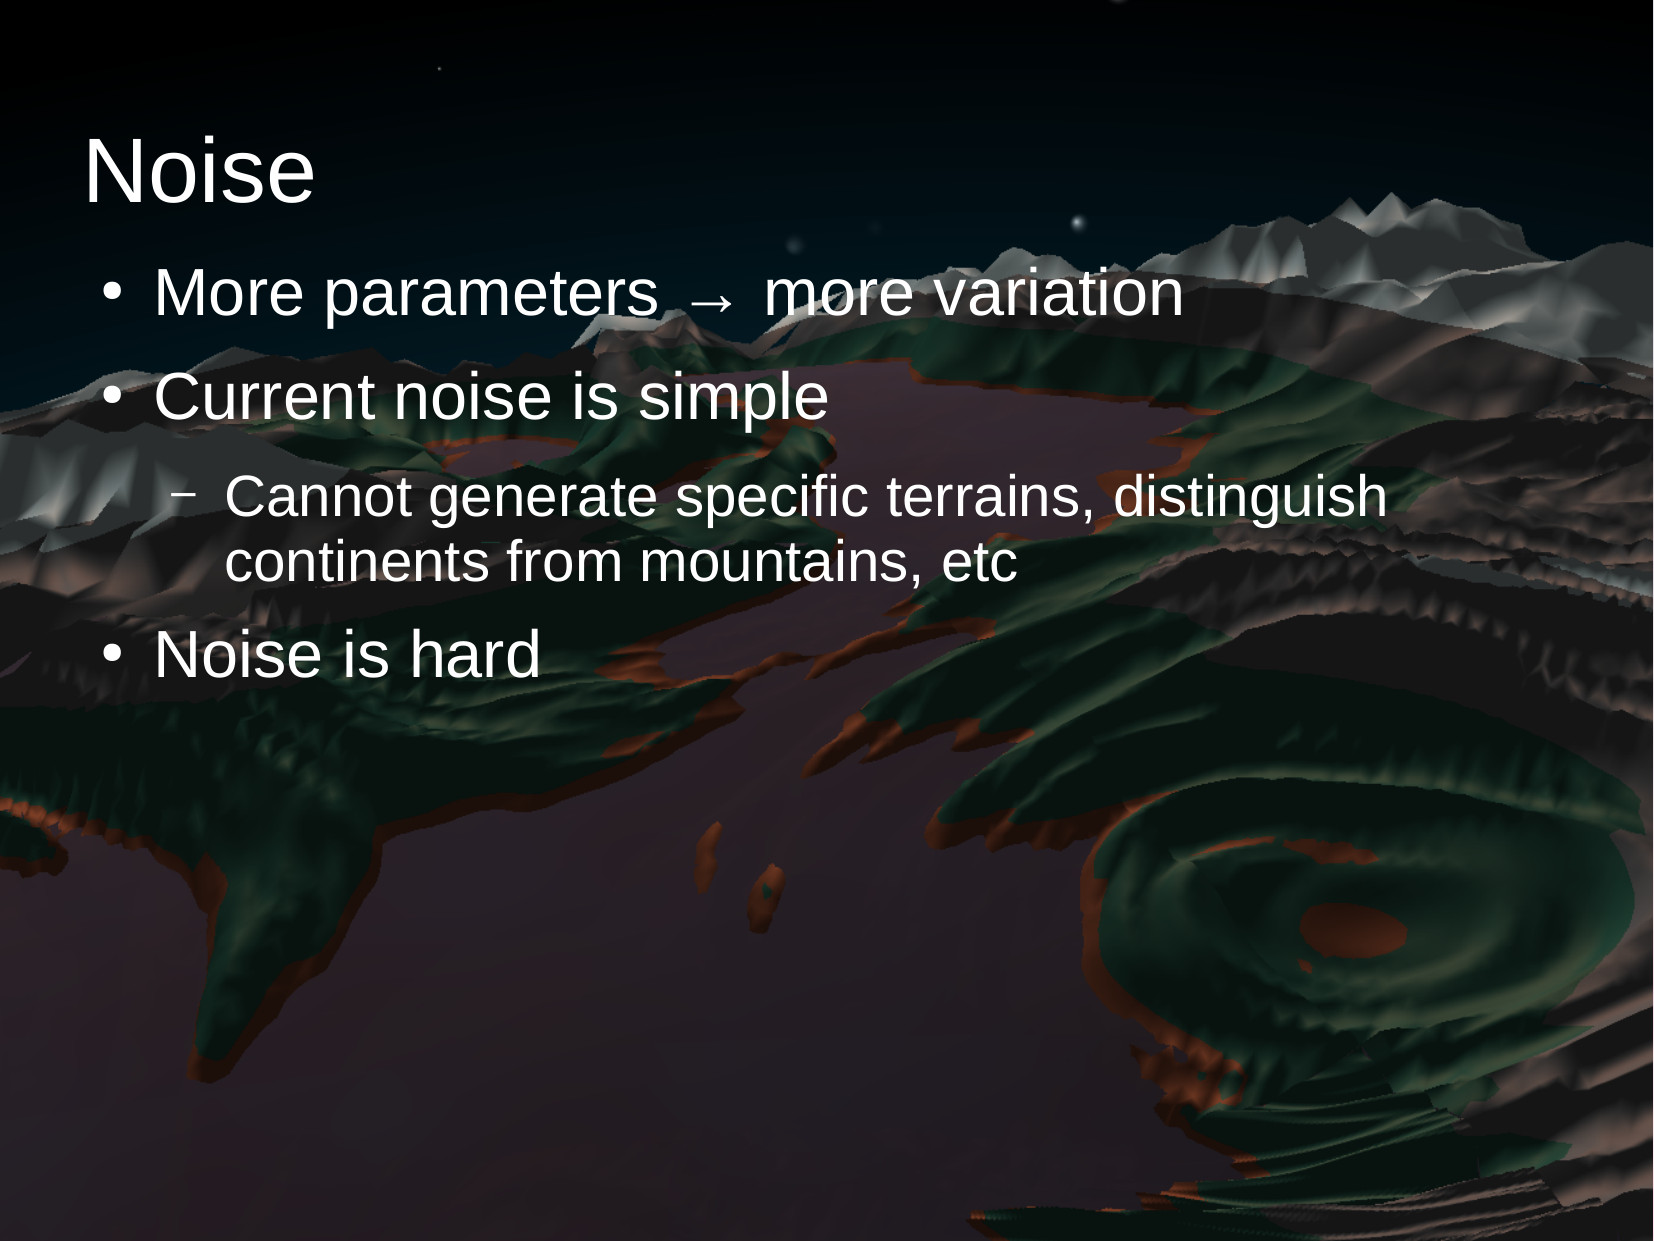

# Noise
More parameters → more variation
Current noise is simple
Cannot generate specific terrains, distinguish continents from mountains, etc
Noise is hard